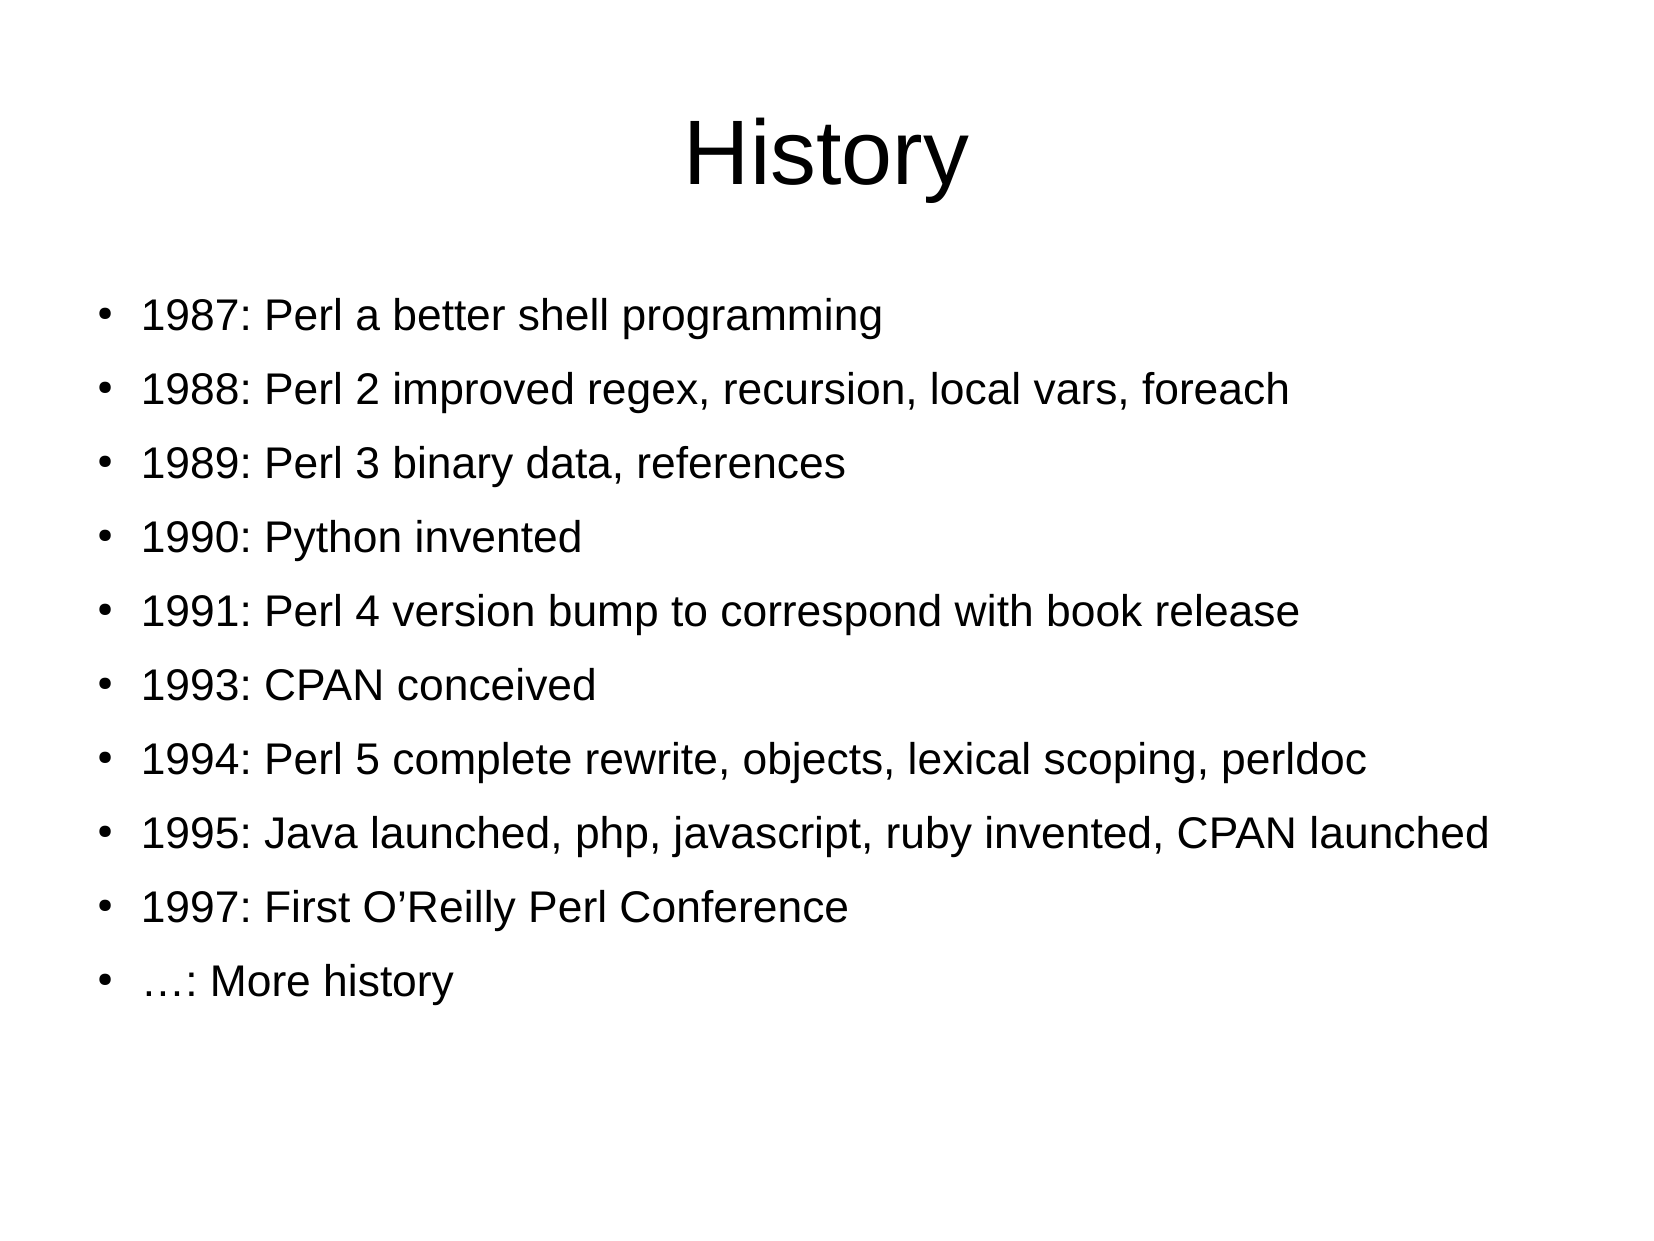

# History
1987: Perl a better shell programming
1988: Perl 2 improved regex, recursion, local vars, foreach
1989: Perl 3 binary data, references
1990: Python invented
1991: Perl 4 version bump to correspond with book release
1993: CPAN conceived
1994: Perl 5 complete rewrite, objects, lexical scoping, perldoc
1995: Java launched, php, javascript, ruby invented, CPAN launched
1997: First O’Reilly Perl Conference
…: More history